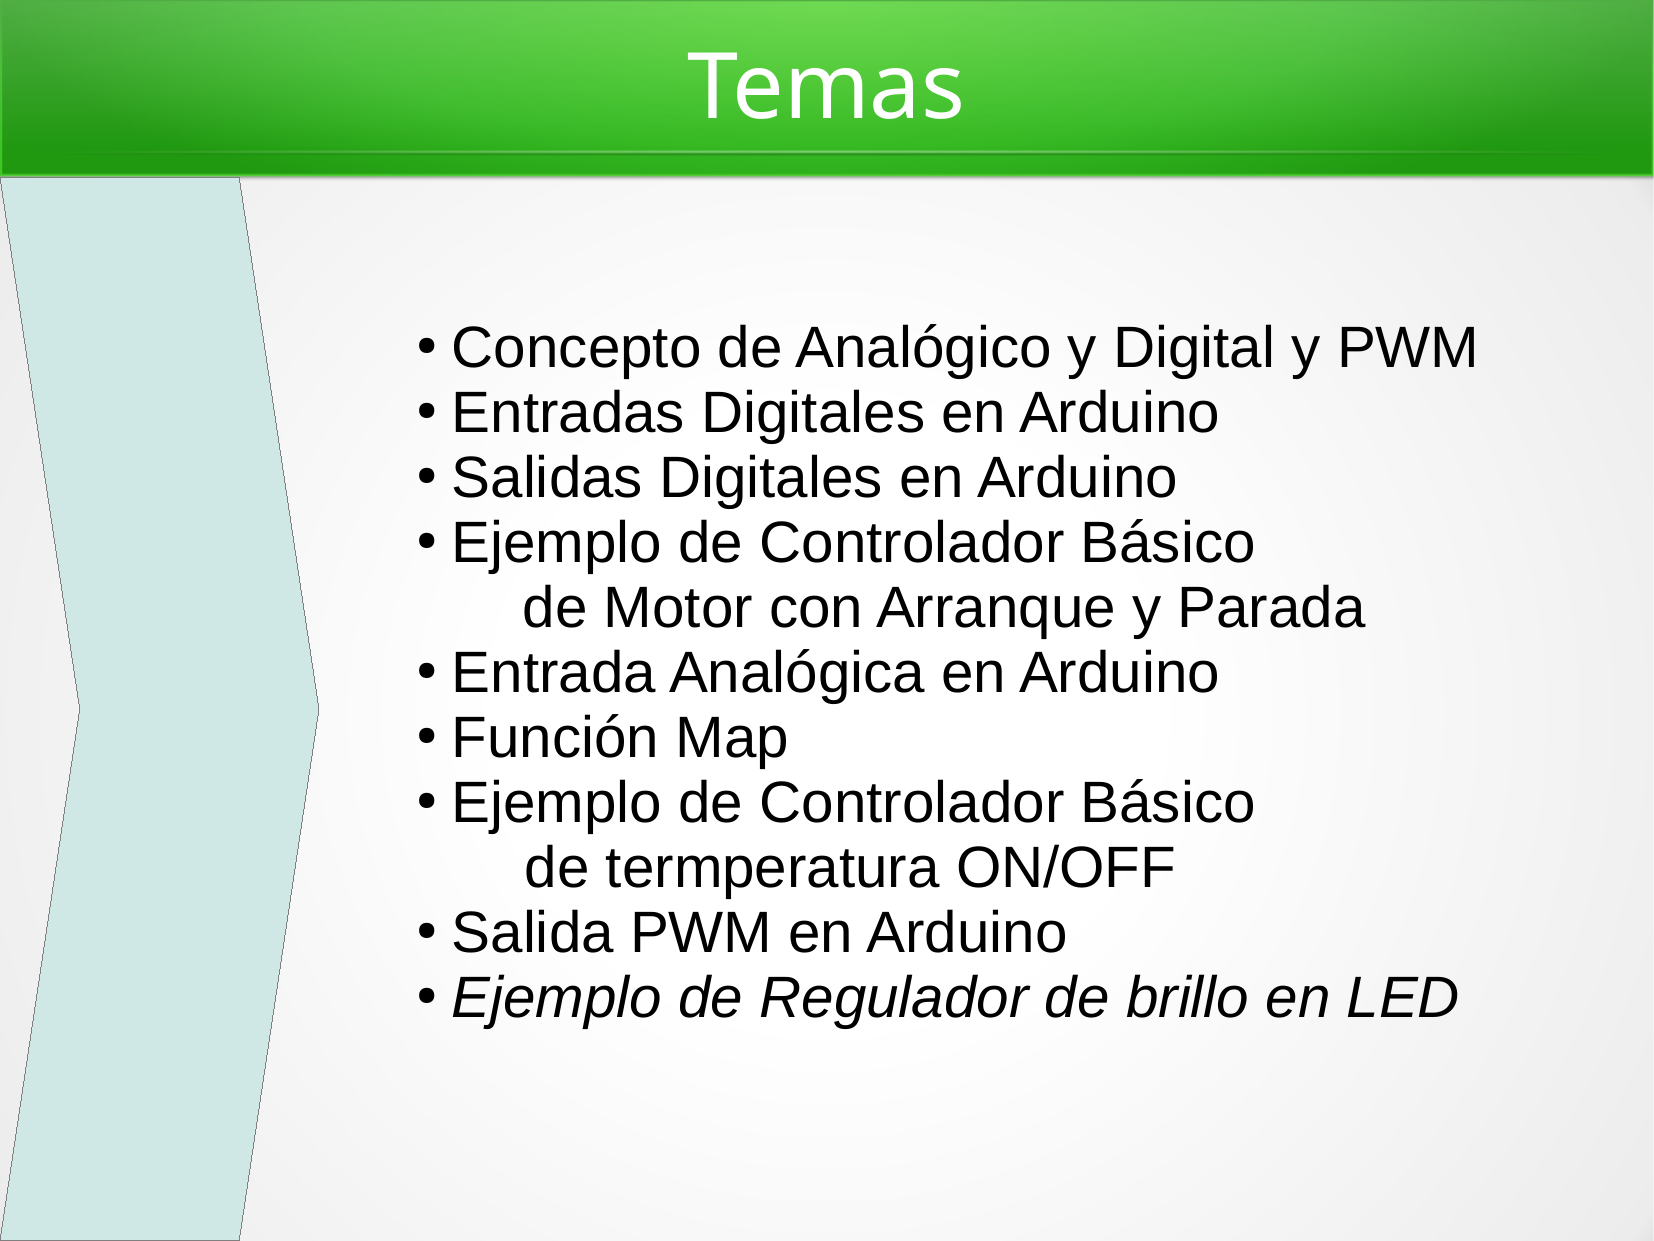

# Temas
Concepto de Analógico y Digital y PWM
Entradas Digitales en Arduino
Salidas Digitales en Arduino
Ejemplo de Controlador Básico
de Motor con Arranque y Parada
Entrada Analógica en Arduino
Función Map
Ejemplo de Controlador Básico
de termperatura ON/OFF
Salida PWM en Arduino
Ejemplo de Regulador de brillo en LED